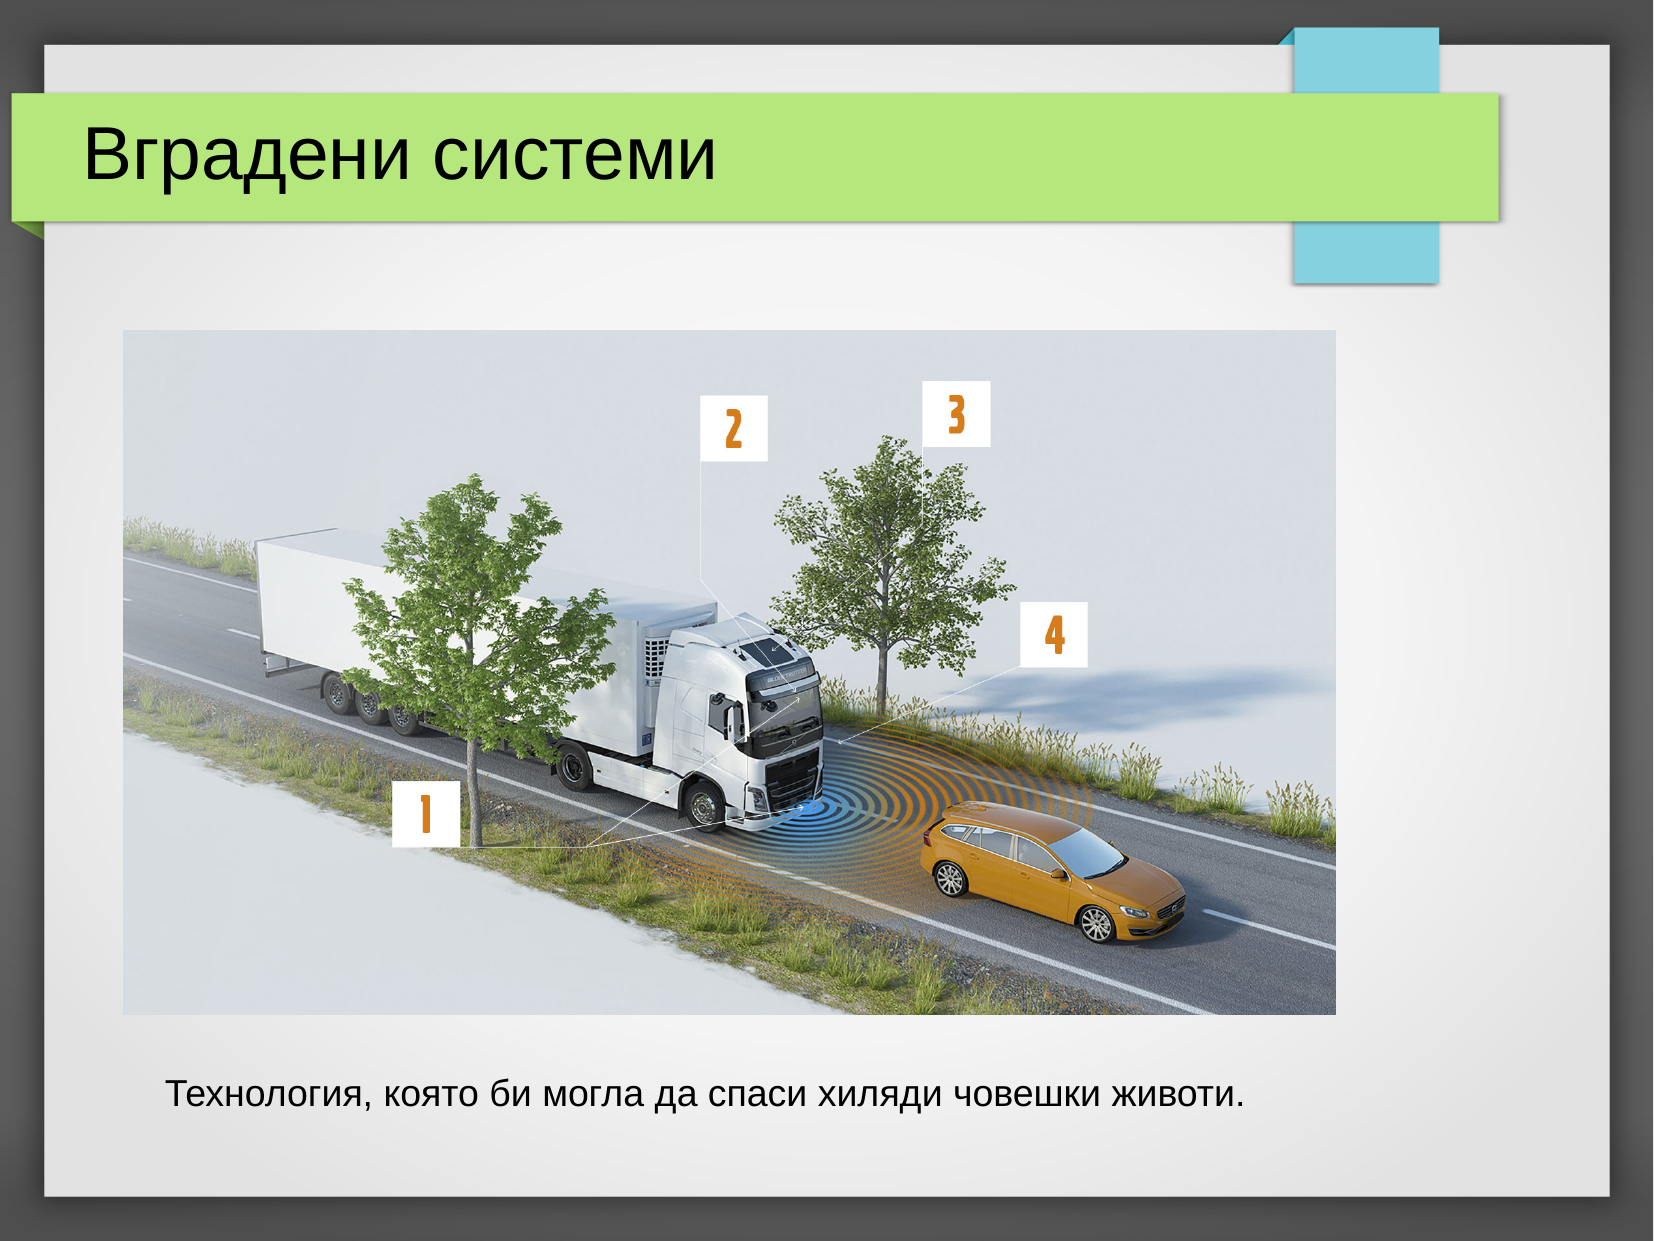

# Вградени системи
Технология, която би могла да спаси хиляди човешки животи.